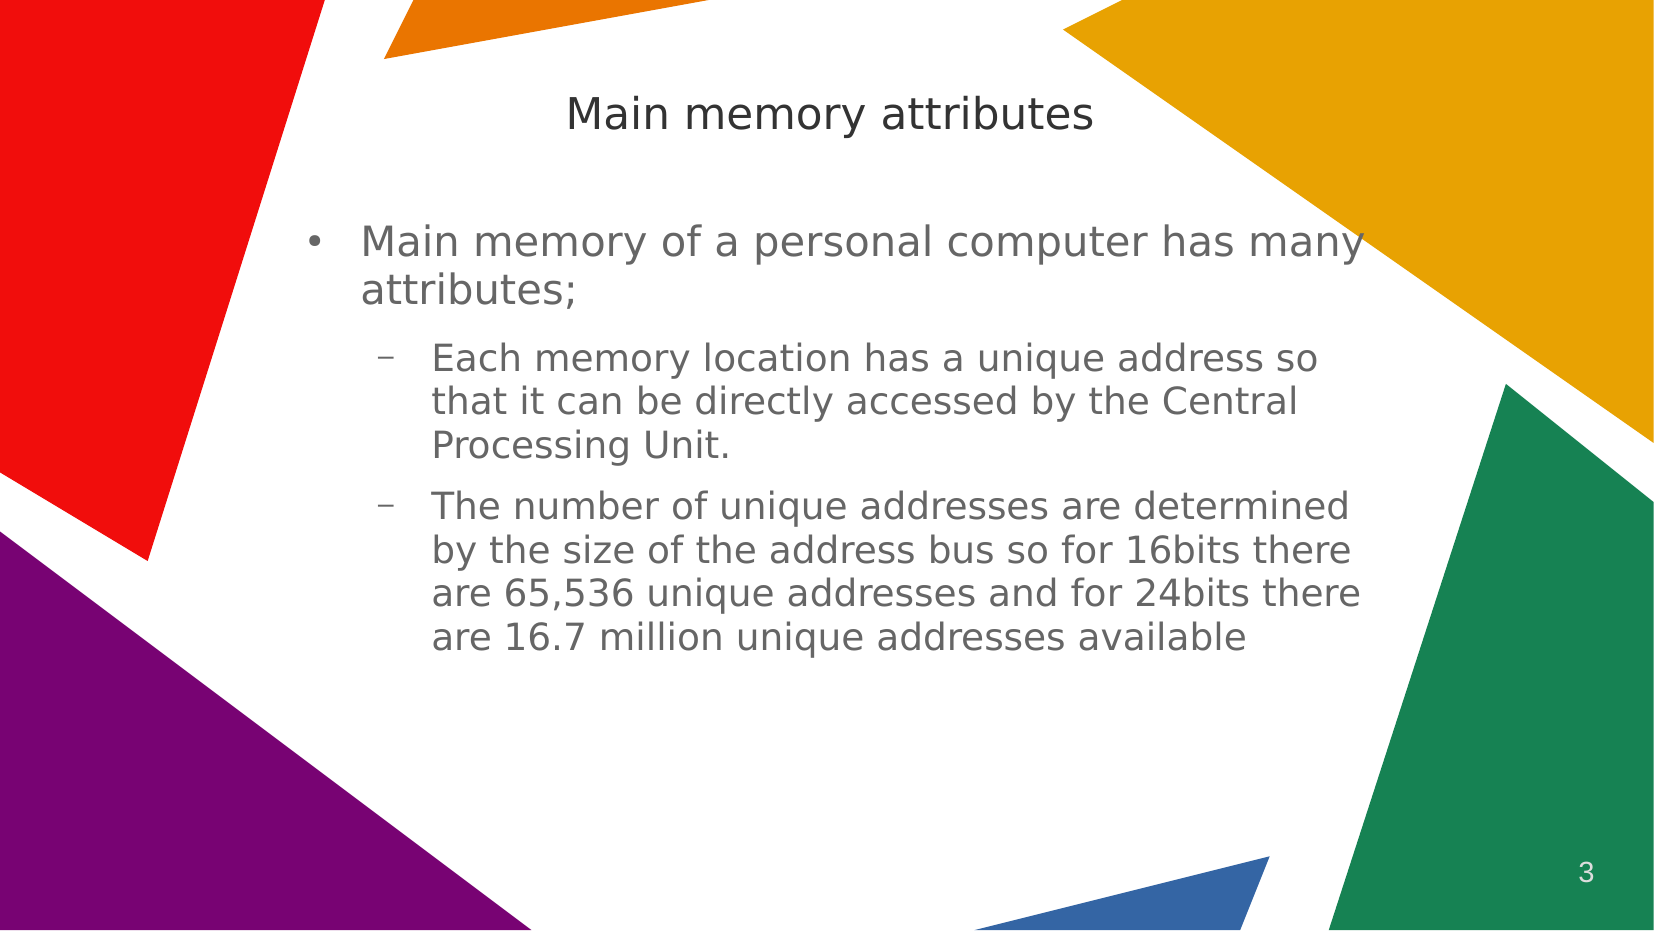

# Main memory attributes
Main memory of a personal computer has many attributes;
Each memory location has a unique address so that it can be directly accessed by the Central Processing Unit.
The number of unique addresses are determined by the size of the address bus so for 16bits there are 65,536 unique addresses and for 24bits there are 16.7 million unique addresses available
3